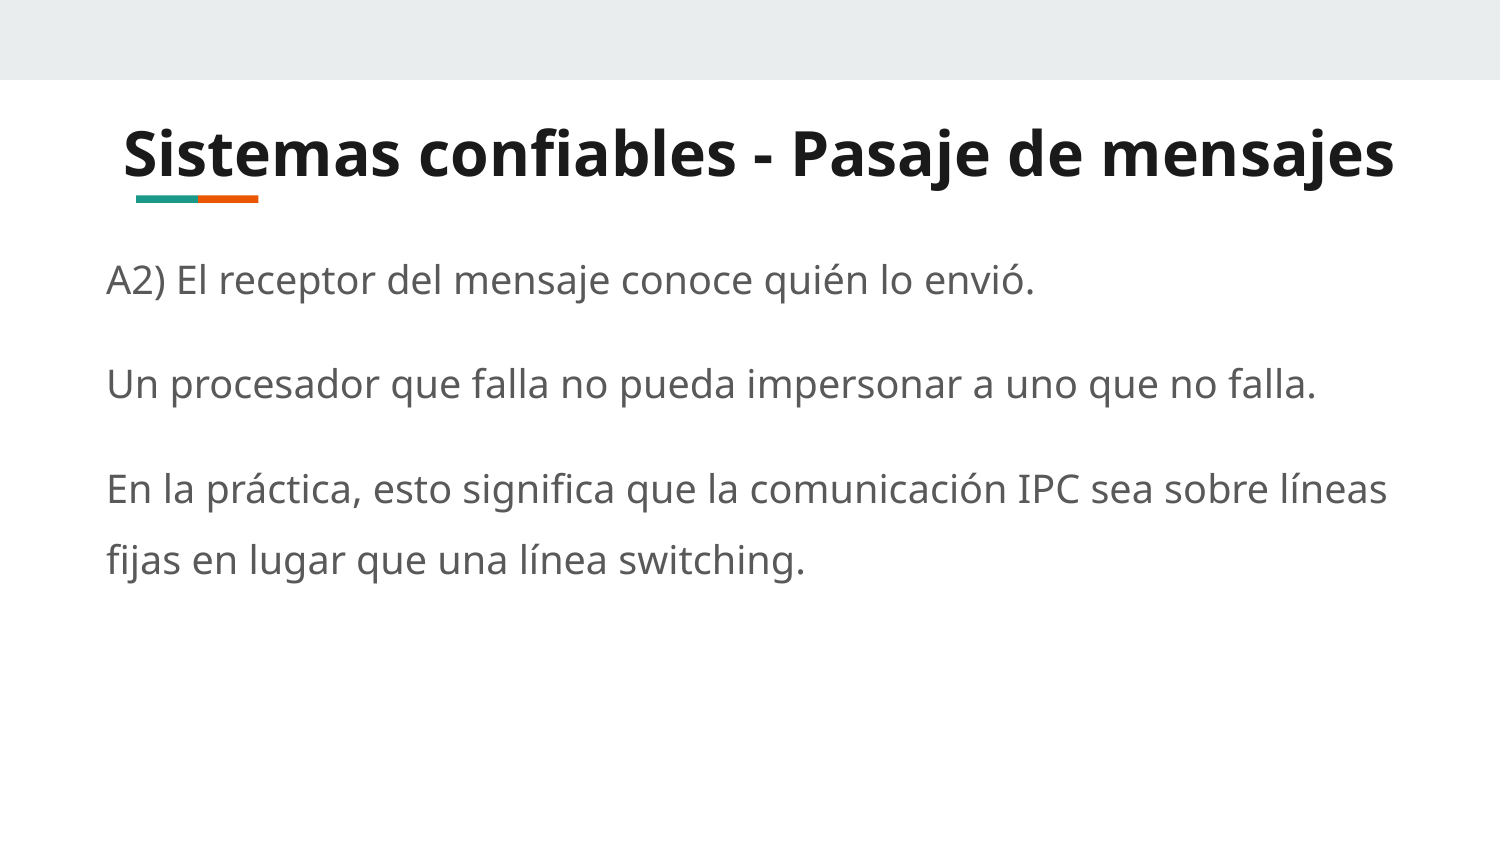

# Sistemas confiables - Pasaje de mensajes
A2) El receptor del mensaje conoce quién lo envió.
Un procesador que falla no pueda impersonar a uno que no falla.
En la práctica, esto significa que la comunicación IPC sea sobre líneas fijas en lugar que una línea switching.